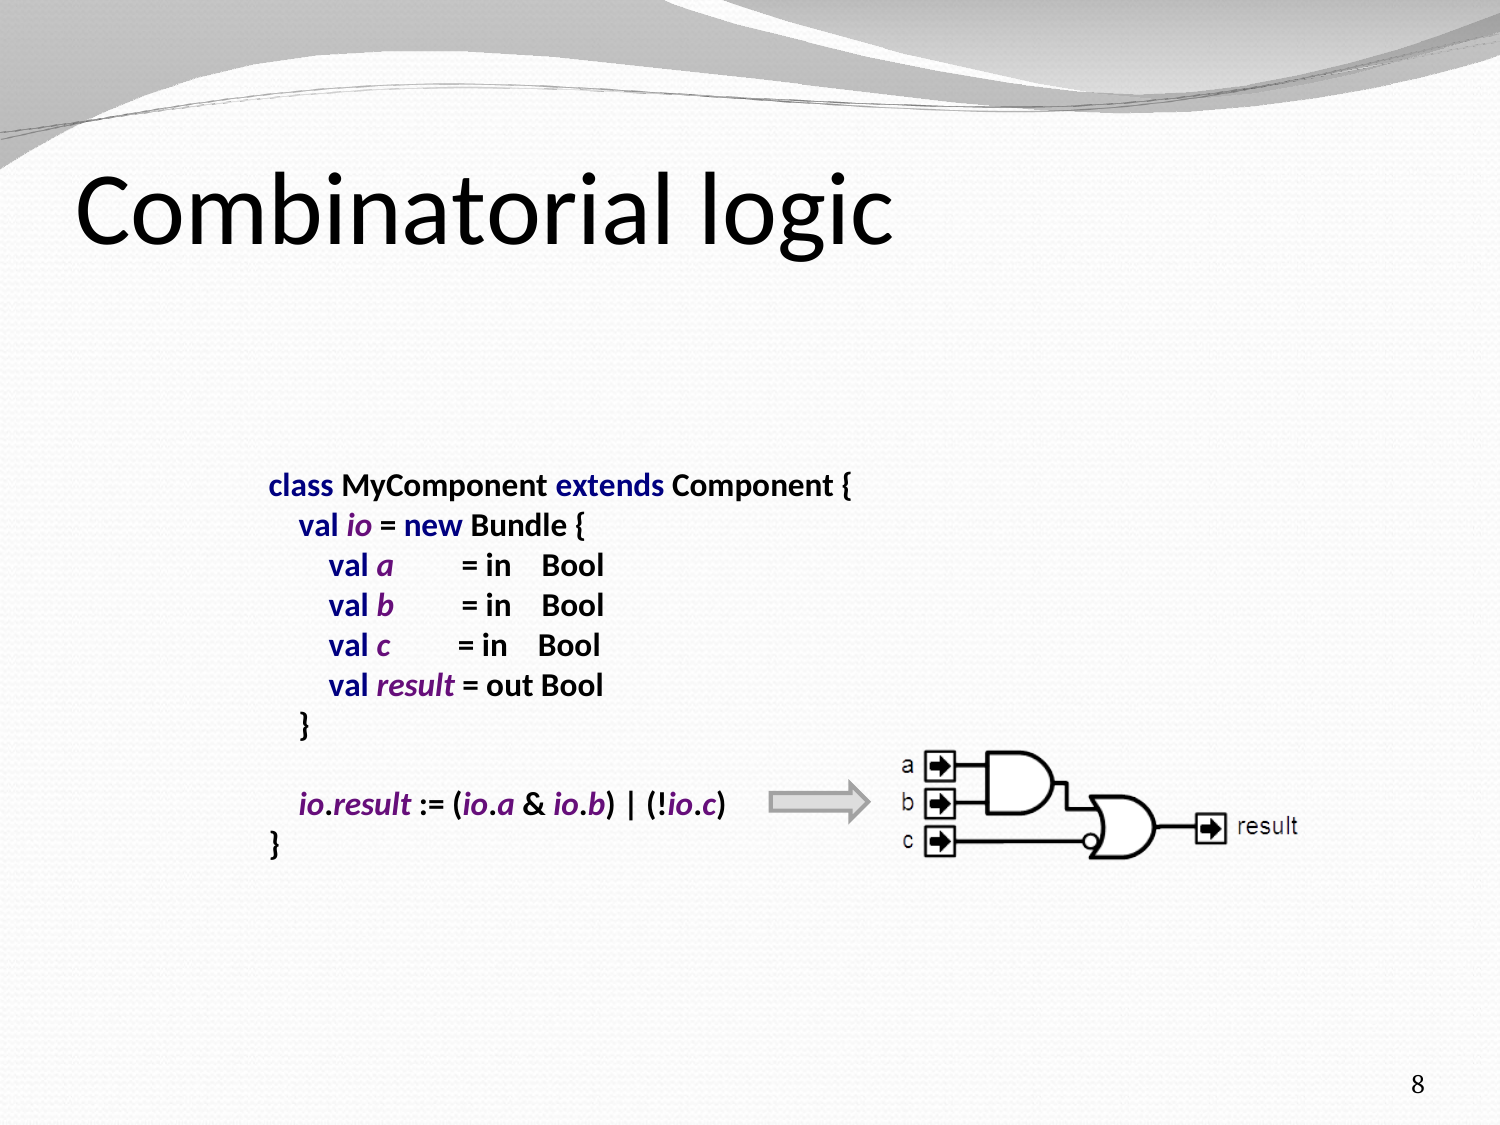

# Combinatorial logic
class MyComponent extends Component {
 val io = new Bundle {
 val a = in Bool
 val b = in Bool
 val c = in Bool
 val result = out Bool
 }
 io.result := (io.a & io.b) | (!io.c)
}